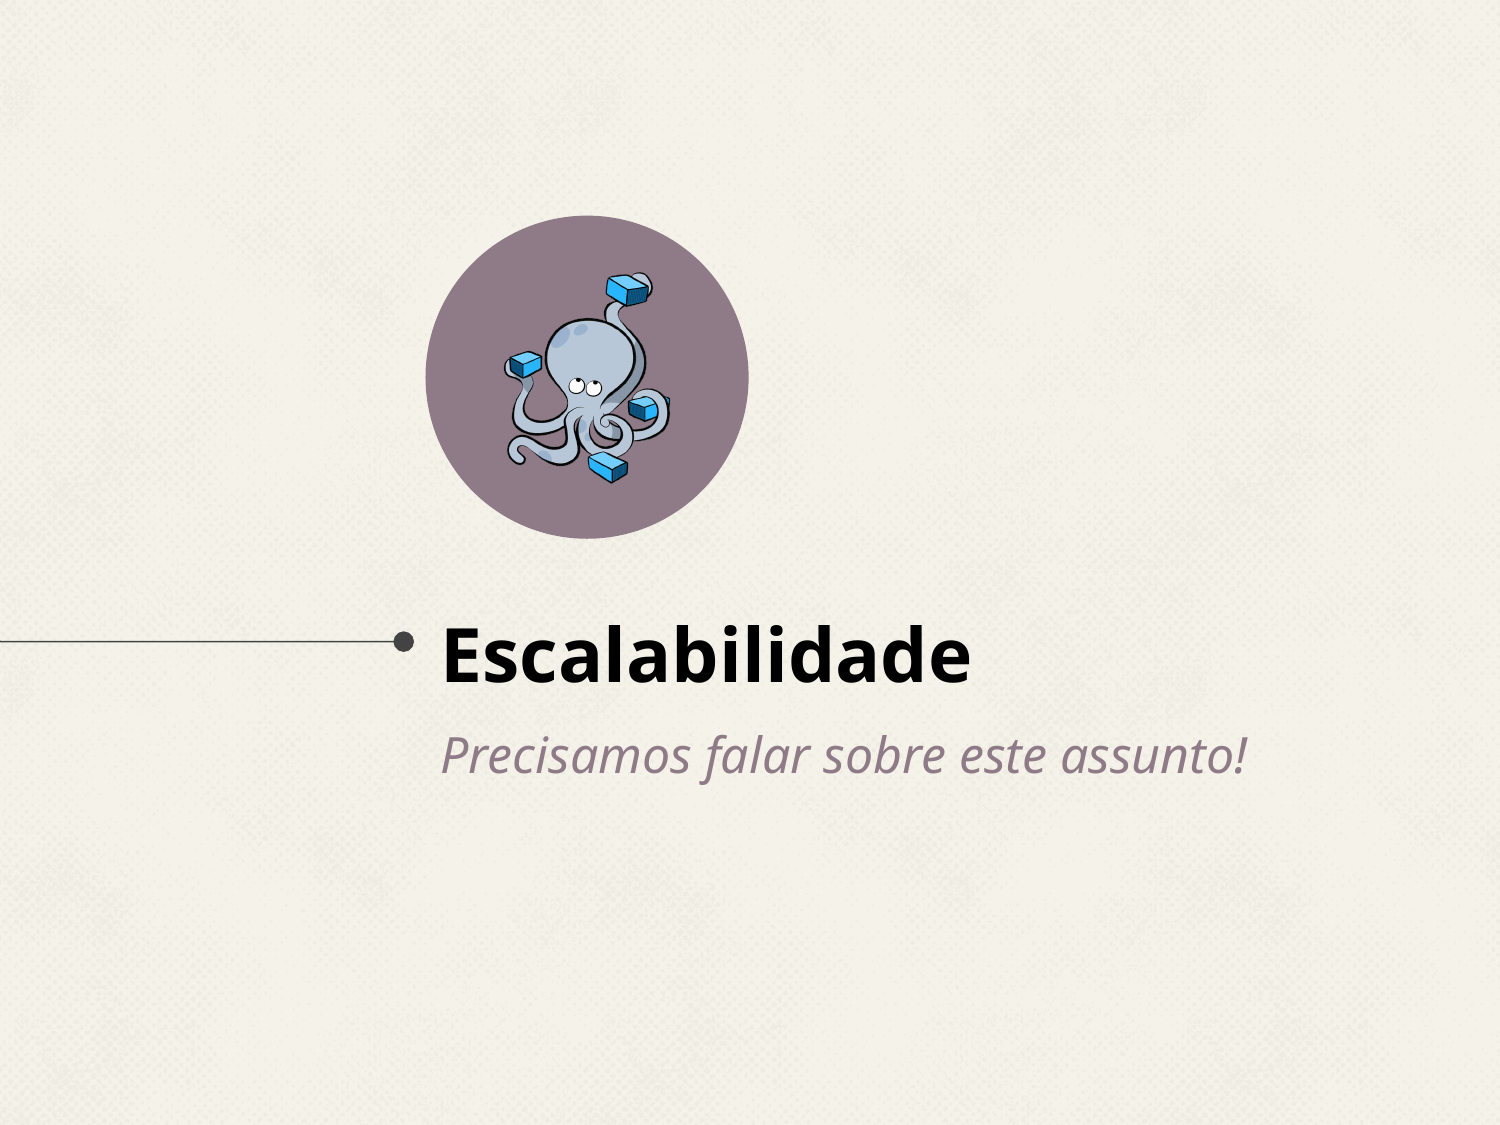

# Escalabilidade
Precisamos falar sobre este assunto!